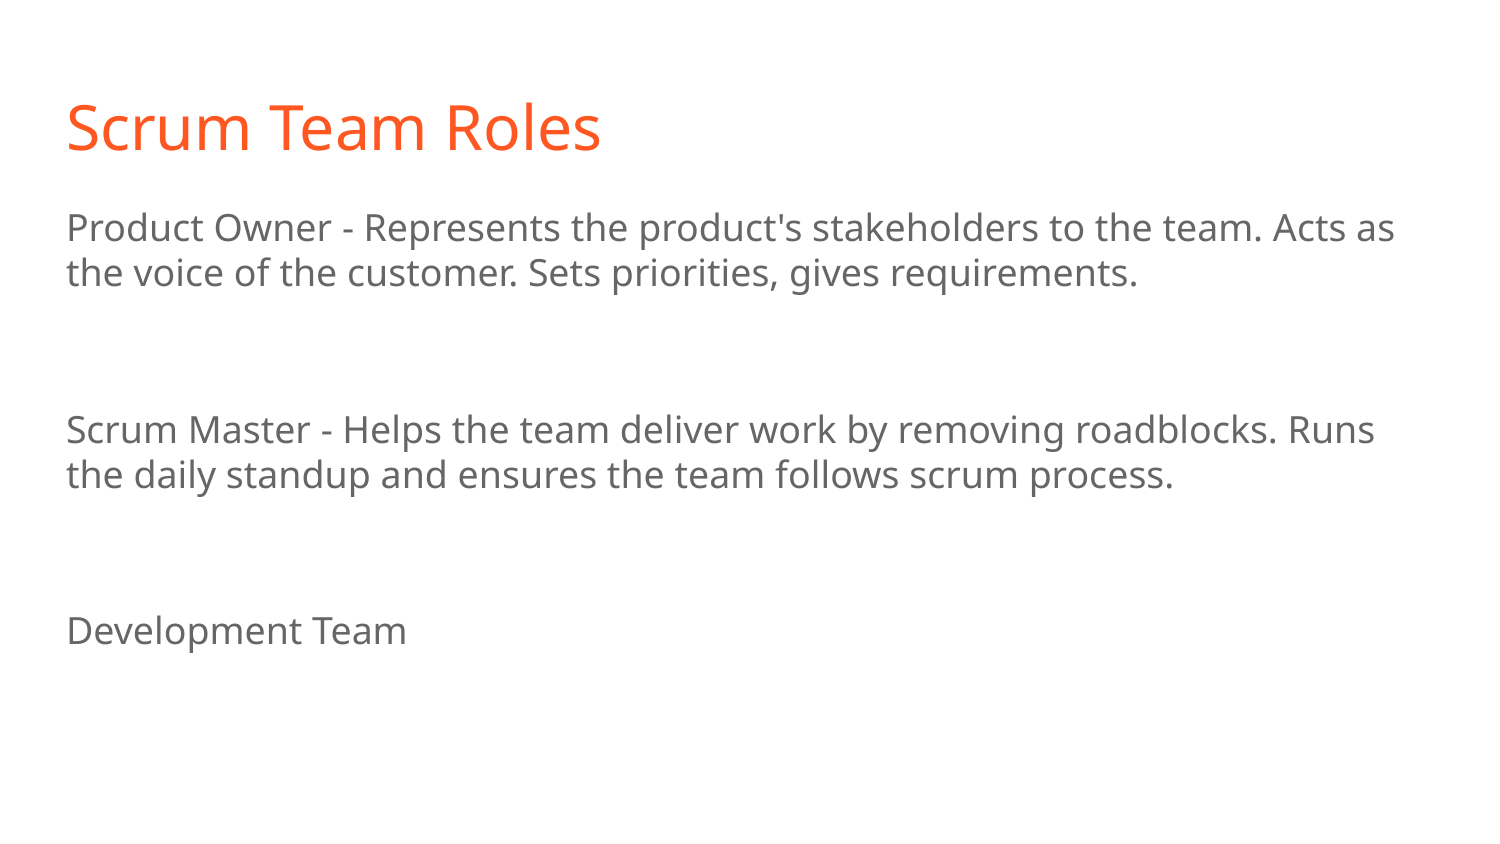

# Scrum Team Roles
Product Owner - Represents the product's stakeholders to the team. Acts as the voice of the customer. Sets priorities, gives requirements.
Scrum Master - Helps the team deliver work by removing roadblocks. Runs the daily standup and ensures the team follows scrum process.
Development Team